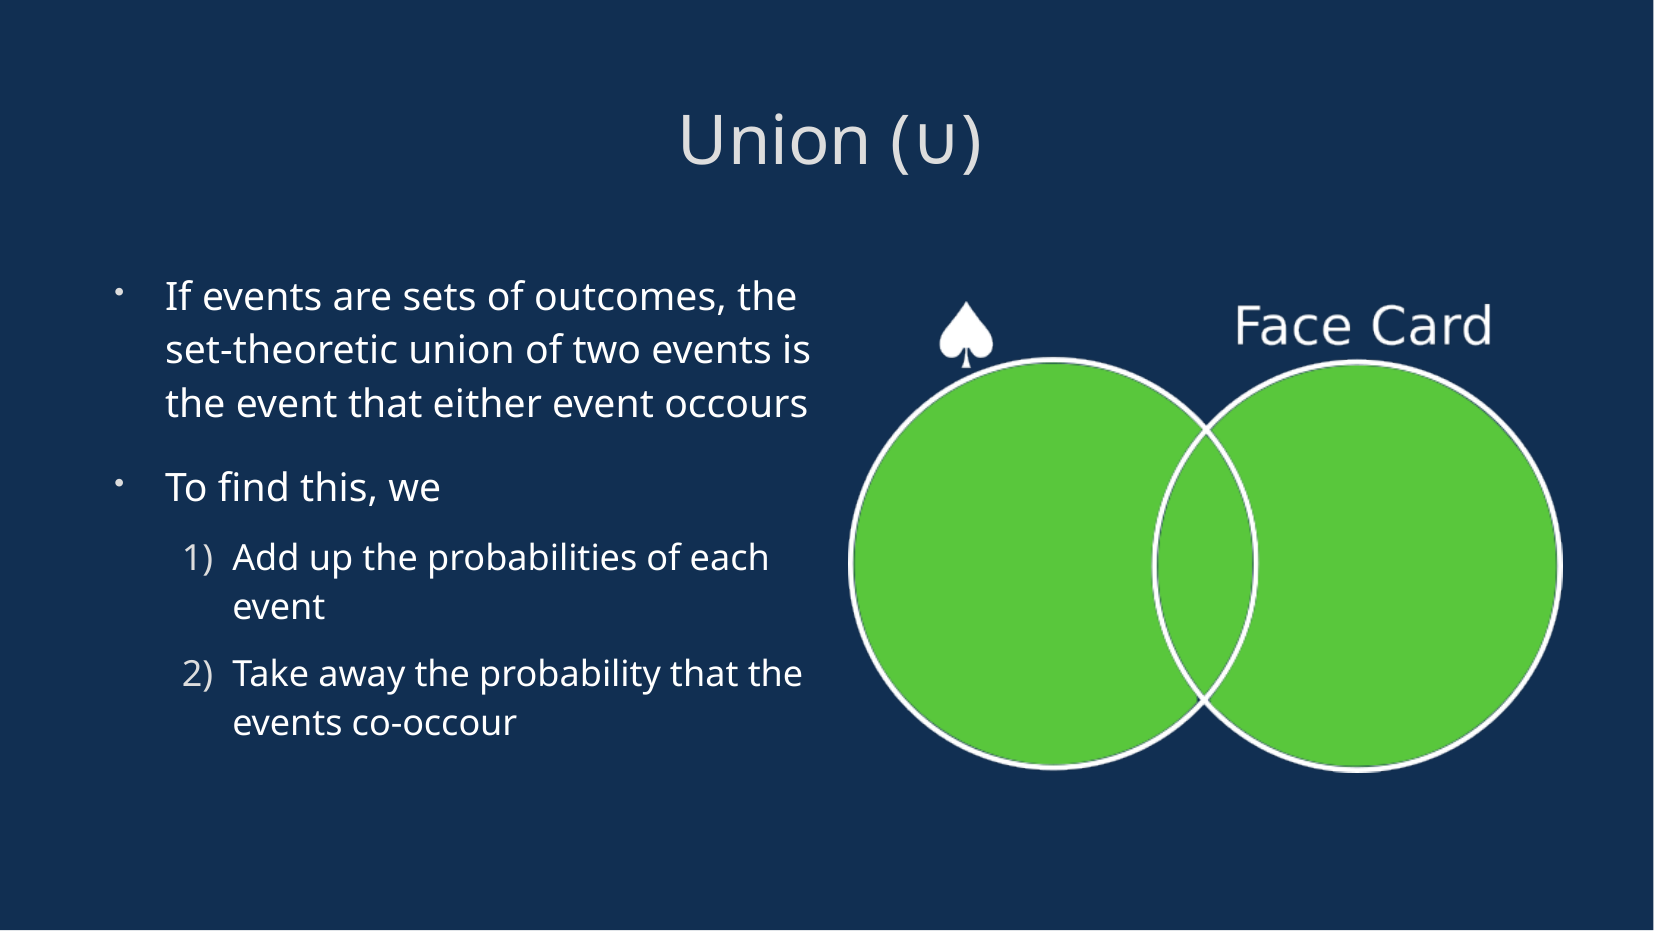

# Union (∪)
If events are sets of outcomes, the set-theoretic union of two events is the event that either event occours
To find this, we
Add up the probabilities of each event
Take away the probability that the events co-occour